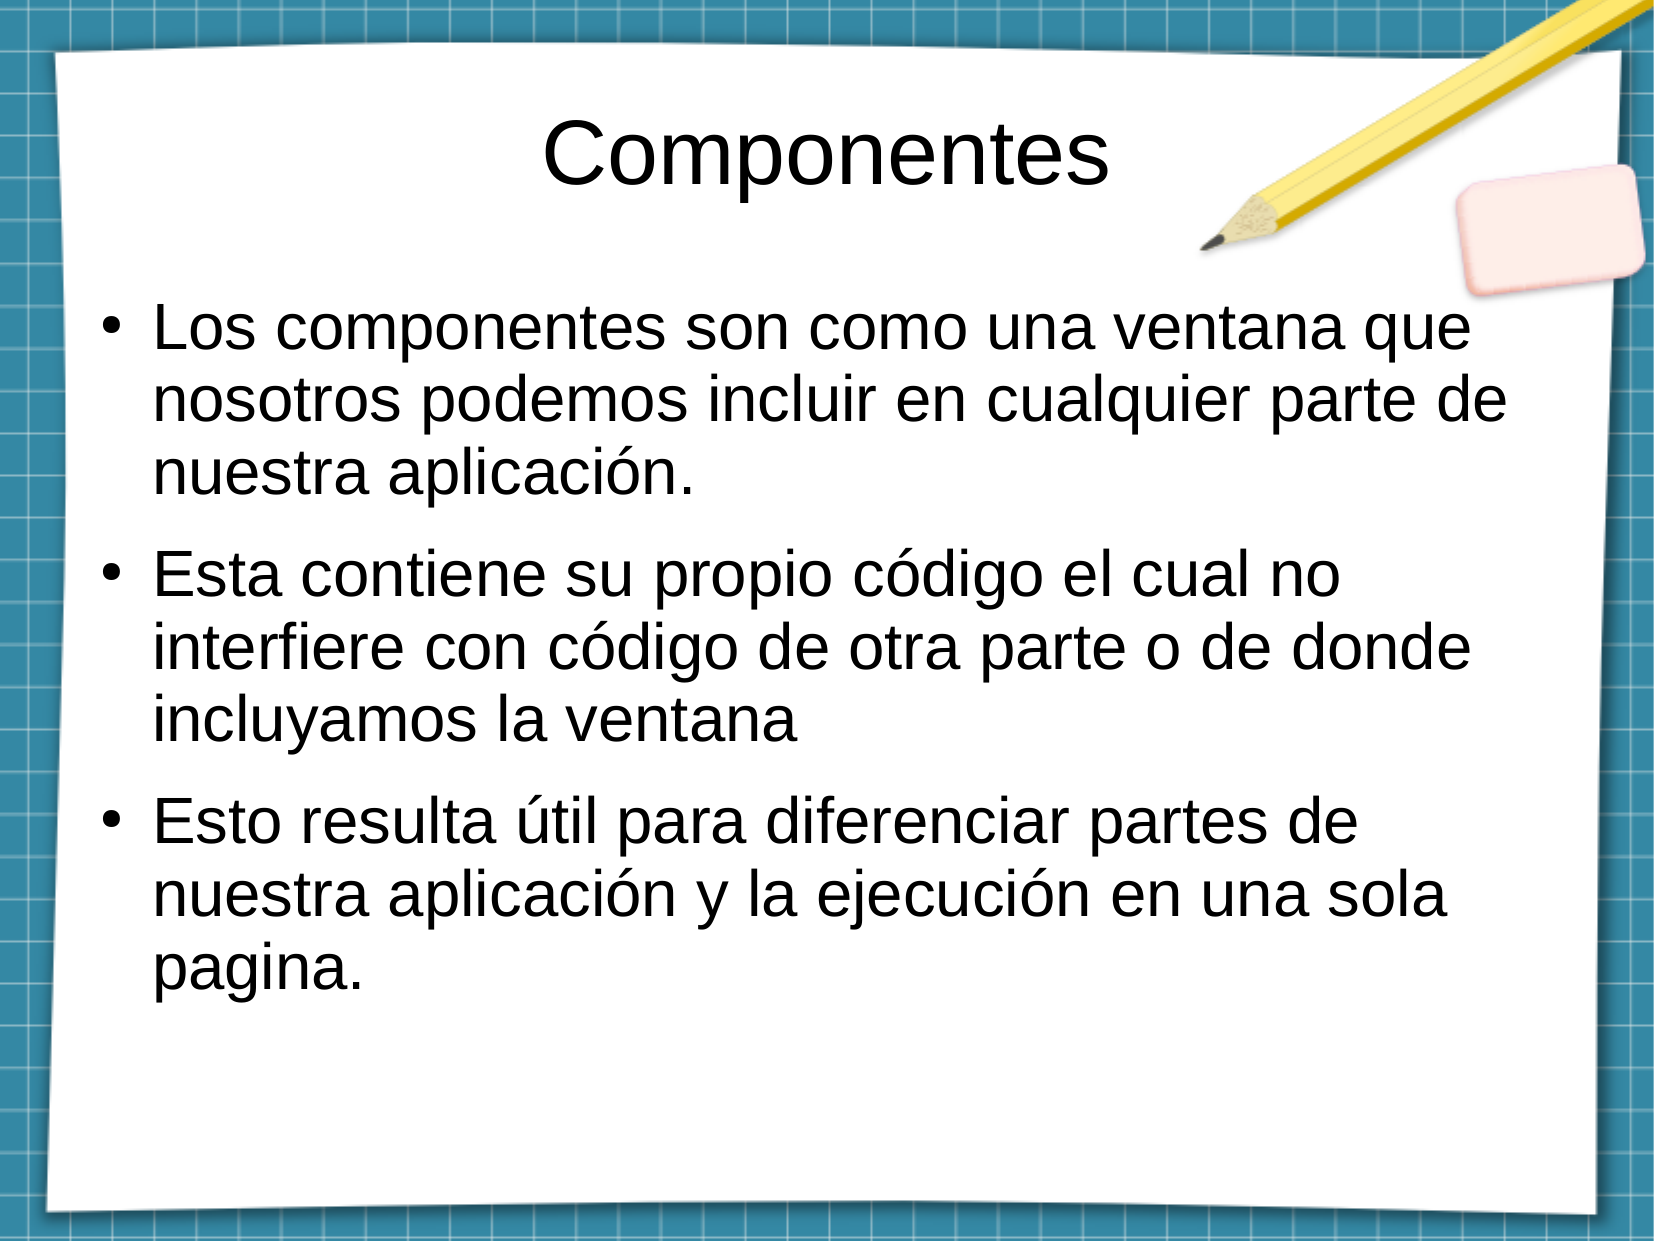

# Componentes
Los componentes son como una ventana que nosotros podemos incluir en cualquier parte de nuestra aplicación.
Esta contiene su propio código el cual no interfiere con código de otra parte o de donde incluyamos la ventana
Esto resulta útil para diferenciar partes de nuestra aplicación y la ejecución en una sola pagina.